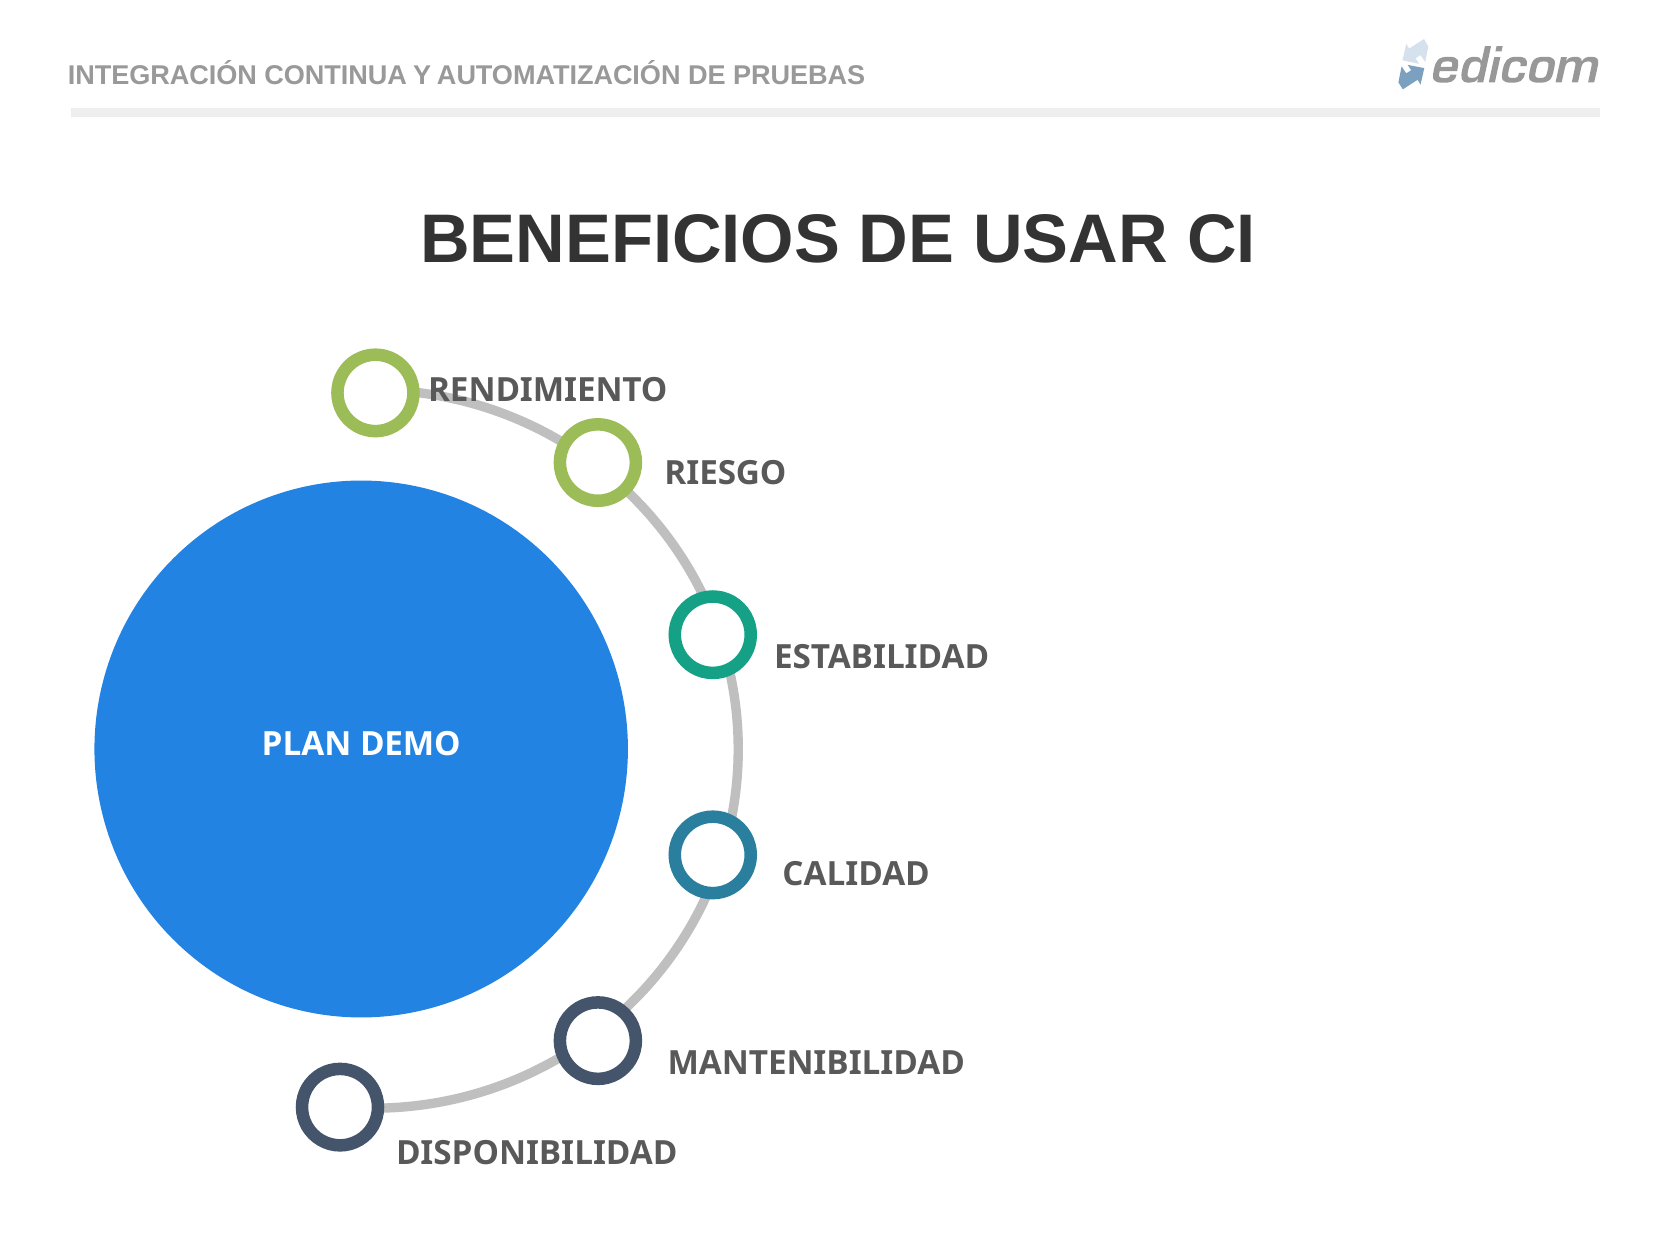

# BENEFICIOS DE USAR CI
RENDIMIENTO
RIESGO
PLAN DEMO
ESTABILIDAD
CALIDAD
MANTENIBILIDAD
DISPONIBILIDAD